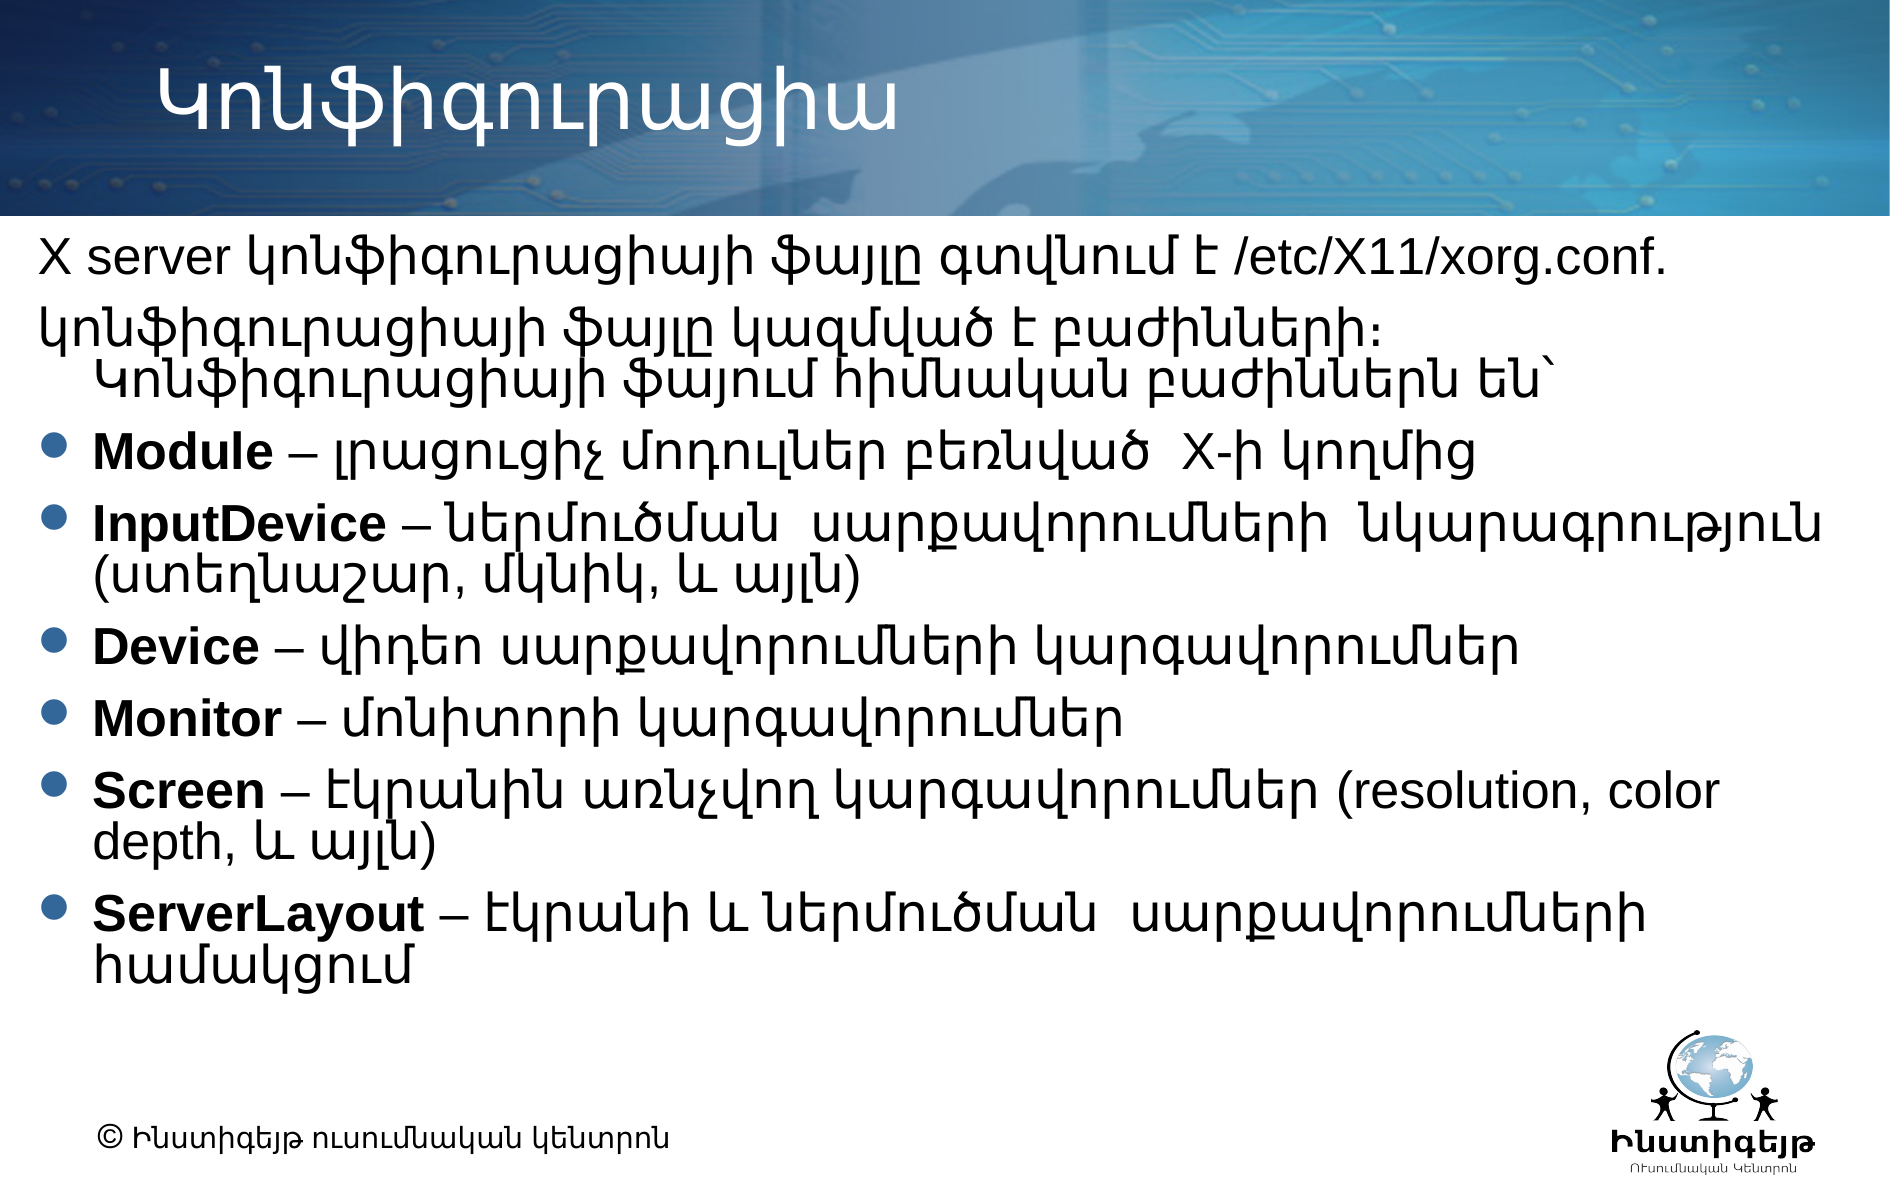

Կոնֆիգուրացիա
# X server կոնֆիգուրացիայի ֆայլը գտվնում է /etc/X11/xorg.conf.
կոնֆիգուրացիայի ֆայլը կազմված է բաժինների։ Կոնֆիգուրացիայի ֆայում հիմնական բաժիններն են՝
Module – լրացուցիչ մոդուլներ բեռնված X-ի կողմից
InputDevice – ներմուծման սարքավորումների նկարագրություն (ստեղնաշար, մկնիկ, և այլն)
Device – վիդեո սարքավորումների կարգավորումներ
Monitor – մոնիտորի կարգավորումներ
Screen – էկրանին առնչվող կարգավորումներ (resolution, color depth, և այլն)
ServerLayout – էկրանի և ներմուծման սարքավորումների համակցում